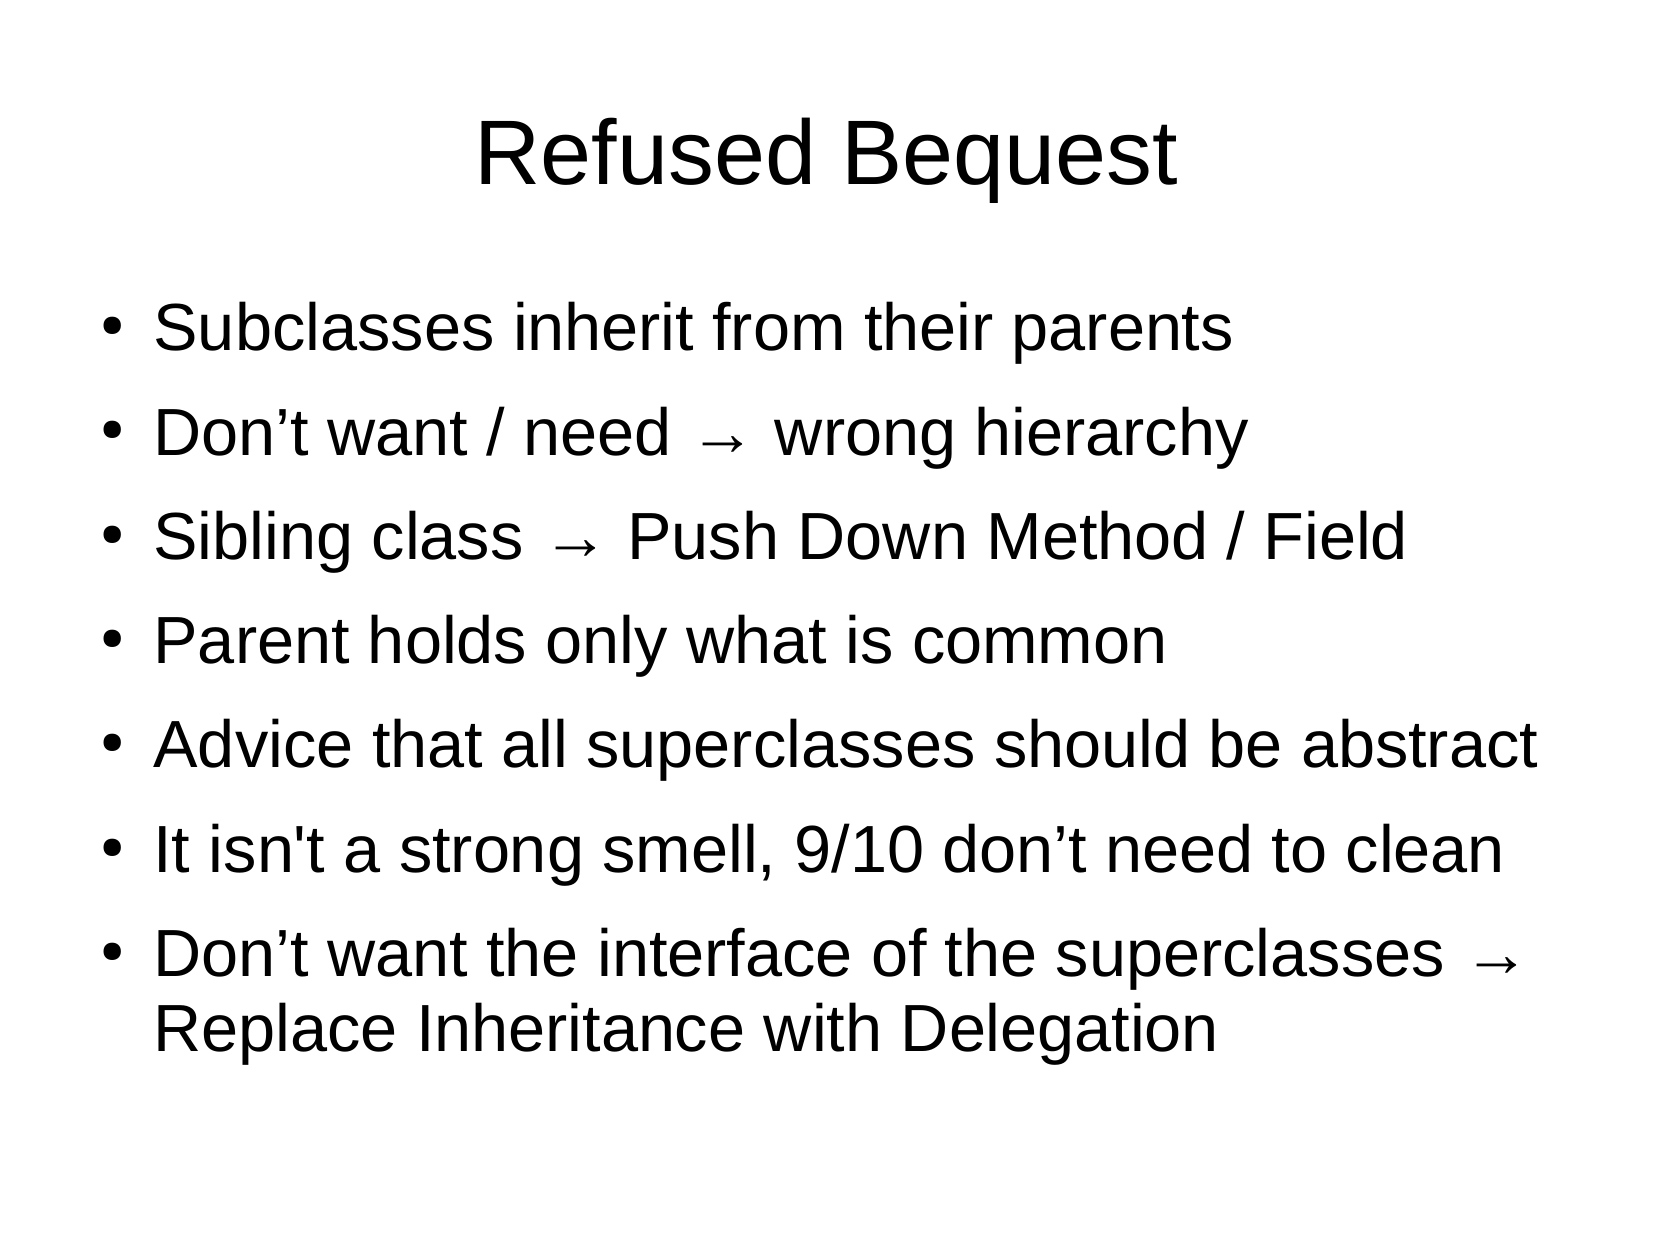

# Refused Bequest
Subclasses inherit from their parents
Don’t want / need → wrong hierarchy
Sibling class → Push Down Method / Field
Parent holds only what is common
Advice that all superclasses should be abstract
It isn't a strong smell, 9/10 don’t need to clean
Don’t want the interface of the superclasses → Replace Inheritance with Delegation